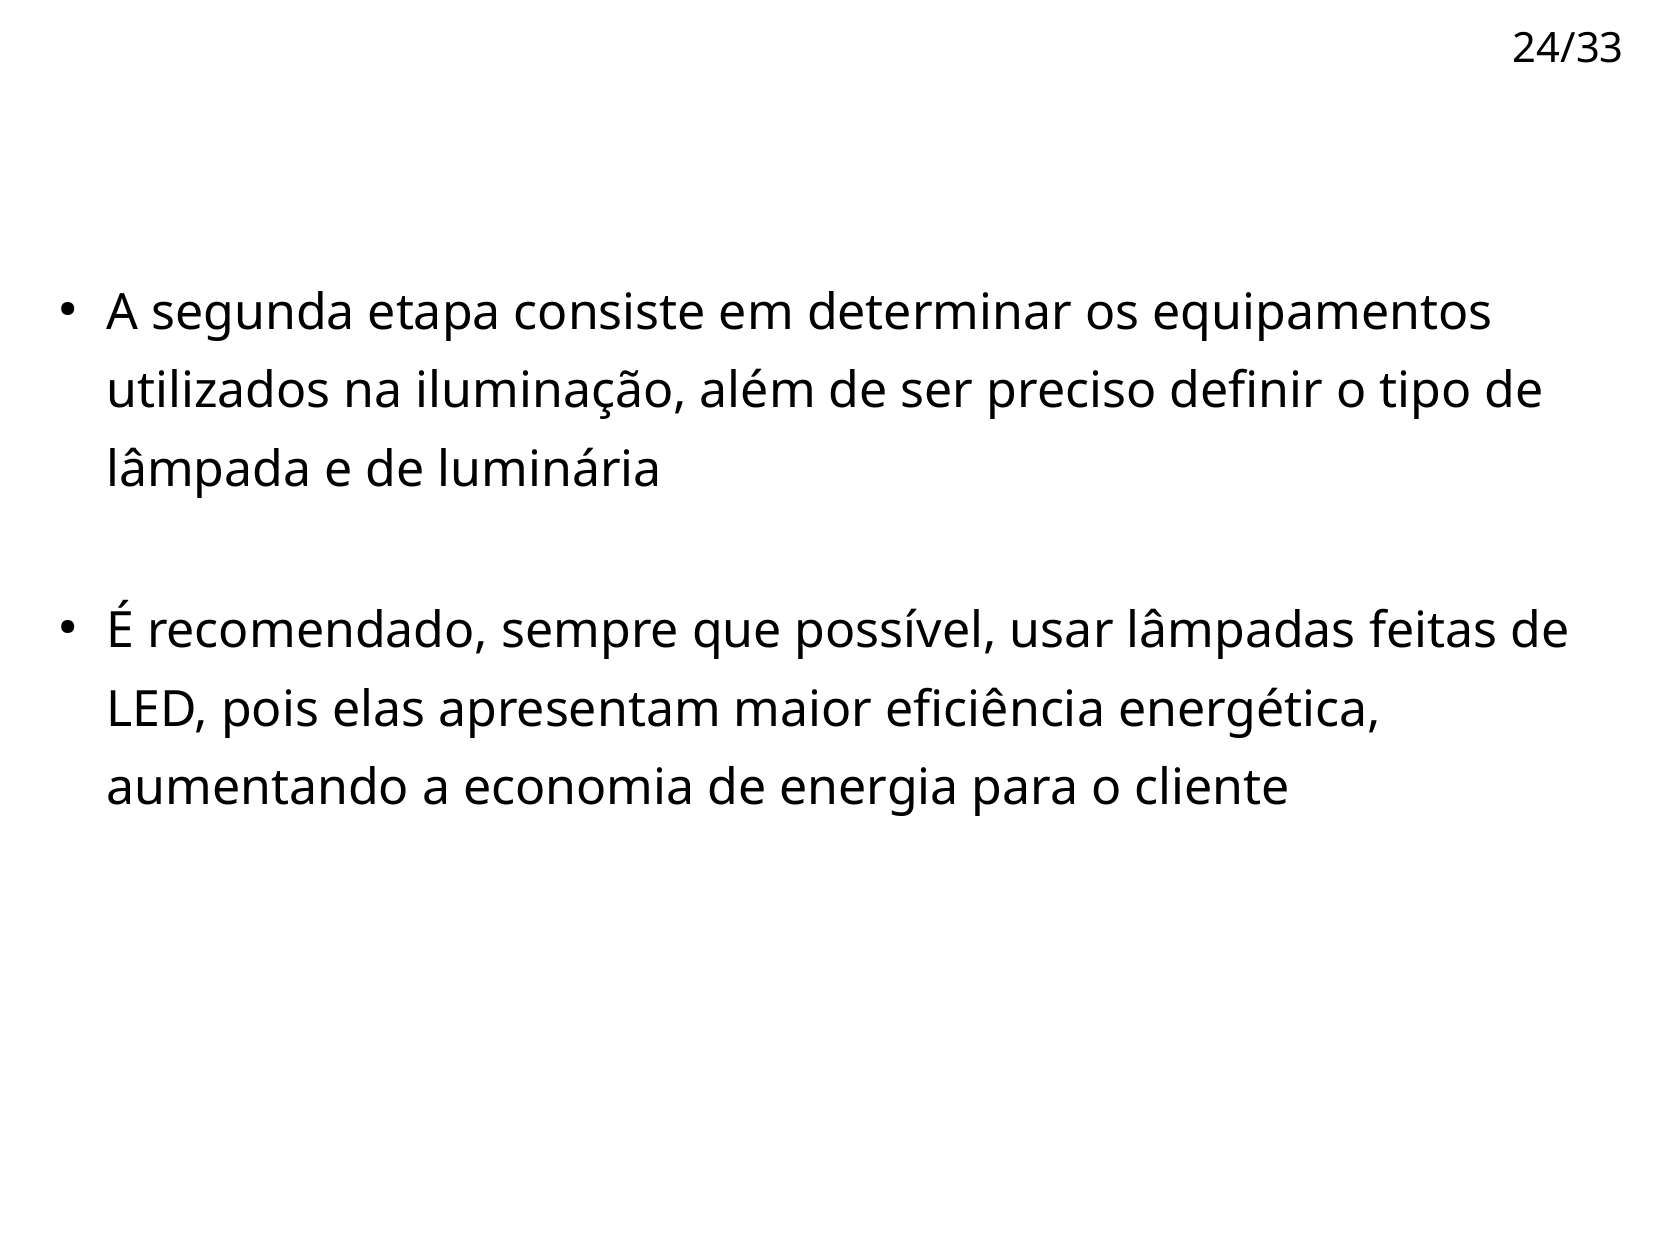

24
#
A segunda etapa consiste em determinar os equipamentos utilizados na iluminação, além de ser preciso definir o tipo de lâmpada e de luminária
É recomendado, sempre que possível, usar lâmpadas feitas de LED, pois elas apresentam maior eficiência energética, aumentando a economia de energia para o cliente